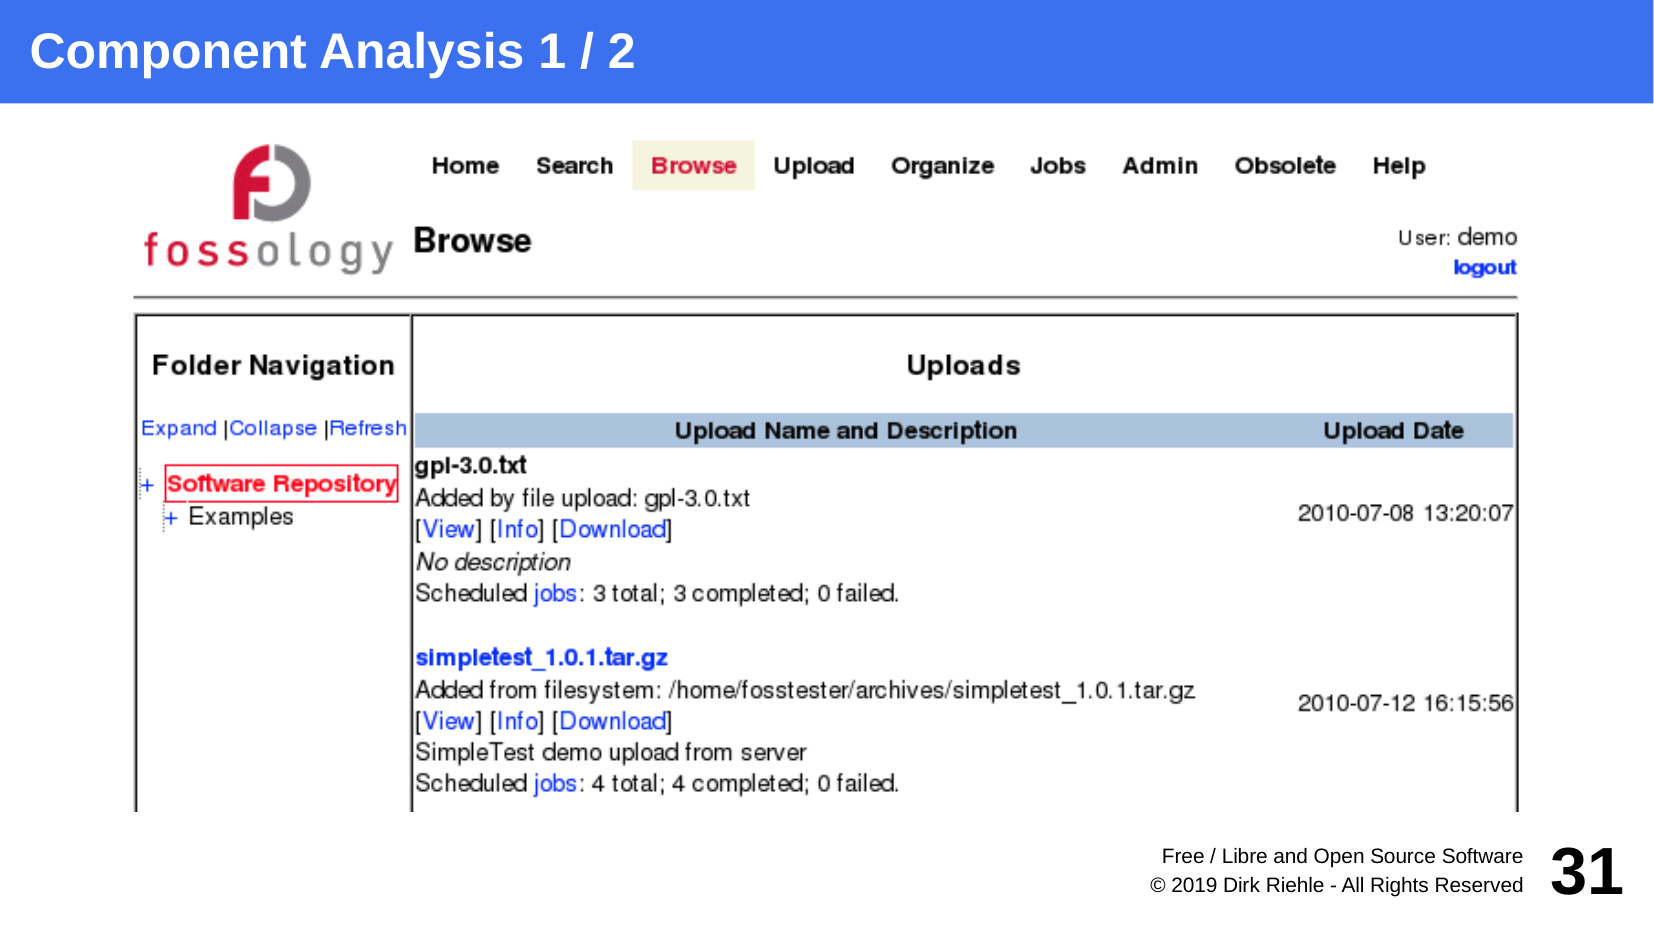

# Component Analysis 1 / 2
Free / Libre and Open Source Software
31
© 2019 Dirk Riehle - All Rights Reserved